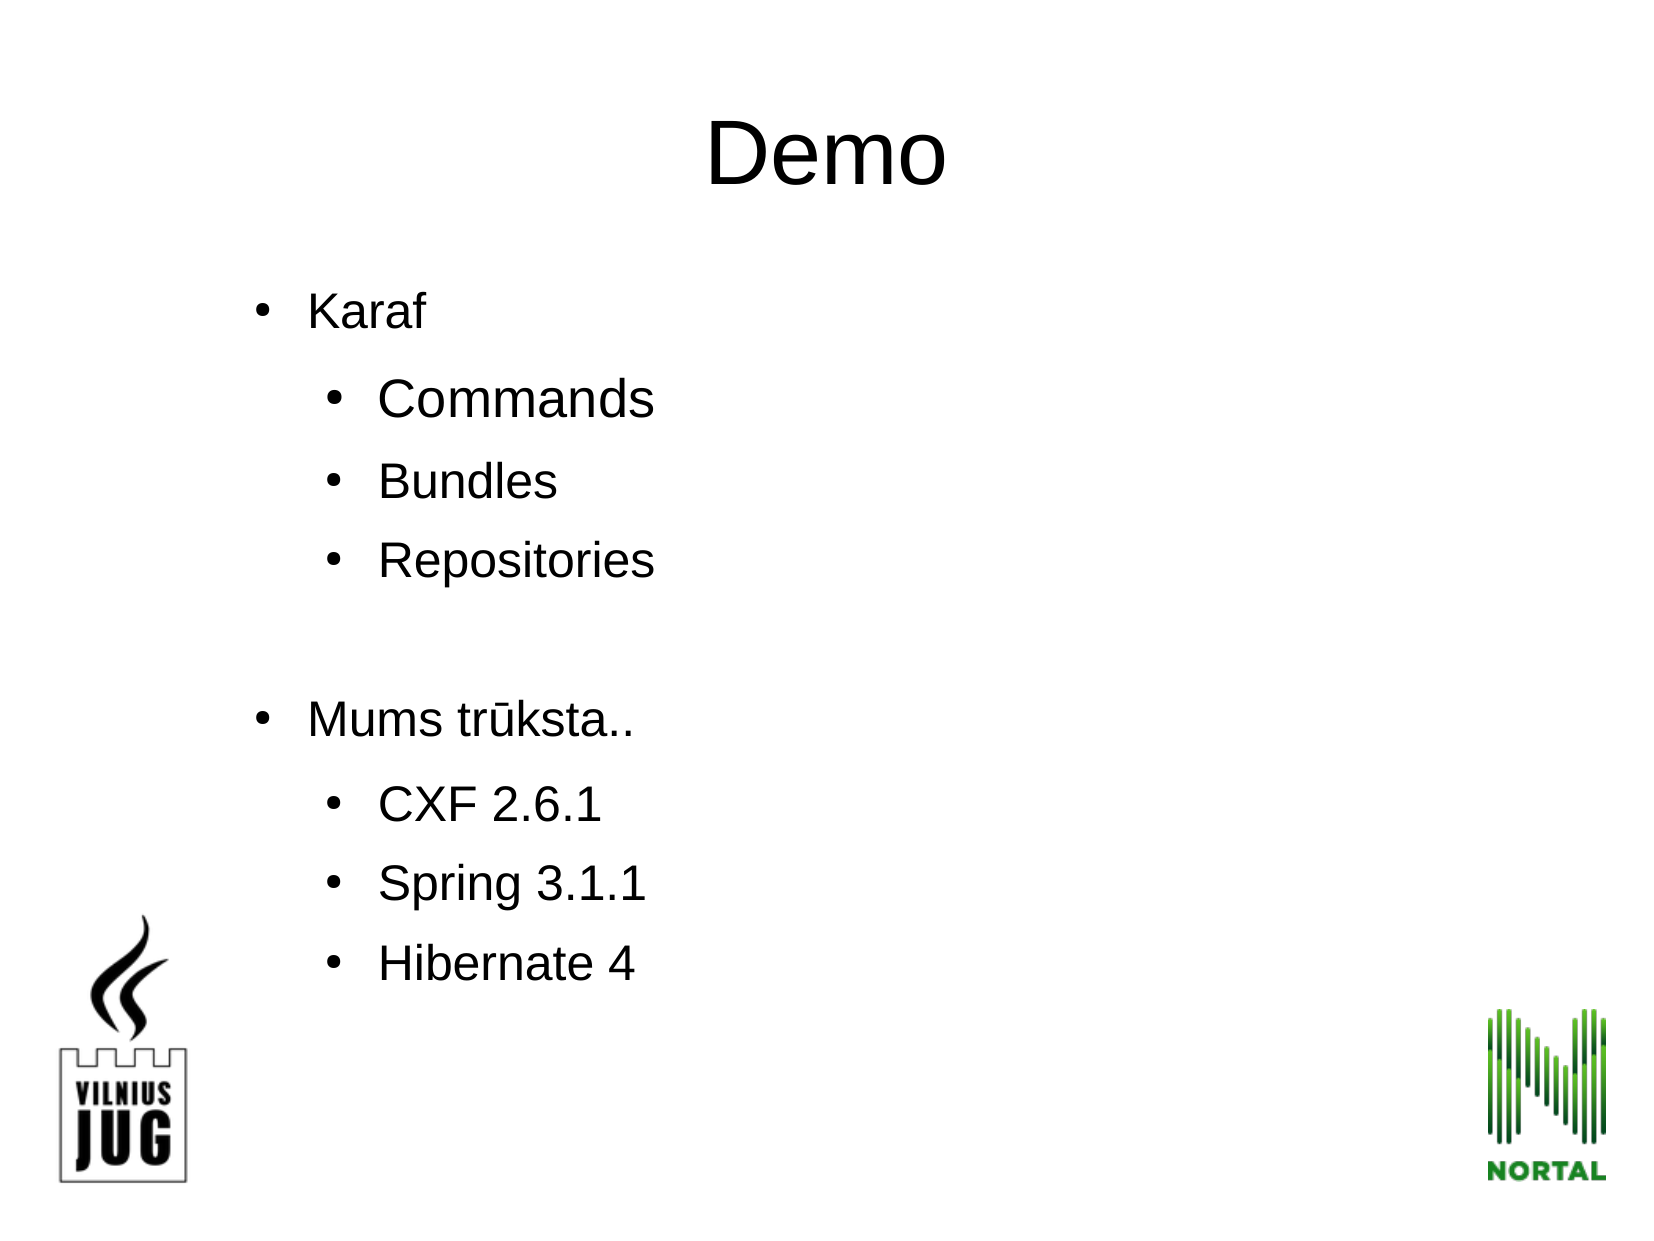

Demo
# Karaf
Commands
Bundles
Repositories
Mums trūksta..
CXF 2.6.1
Spring 3.1.1
Hibernate 4